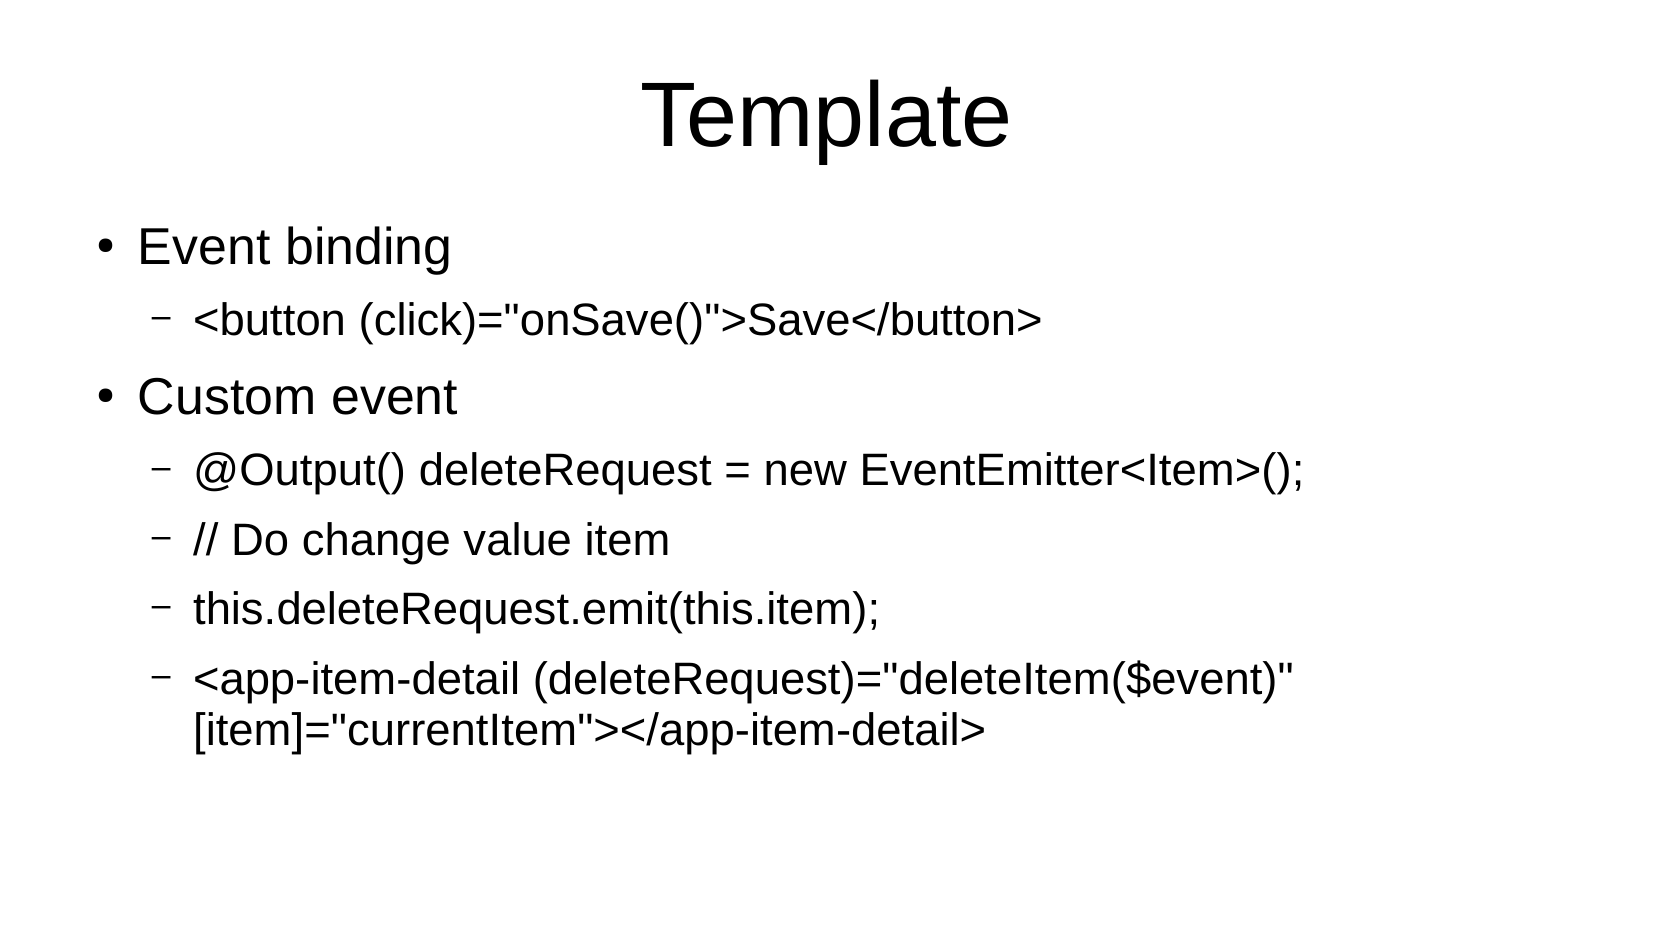

# Template
Event binding
<button (click)="onSave()">Save</button>
Custom event
@Output() deleteRequest = new EventEmitter<Item>();
// Do change value item
this.deleteRequest.emit(this.item);
<app-item-detail (deleteRequest)="deleteItem($event)" [item]="currentItem"></app-item-detail>